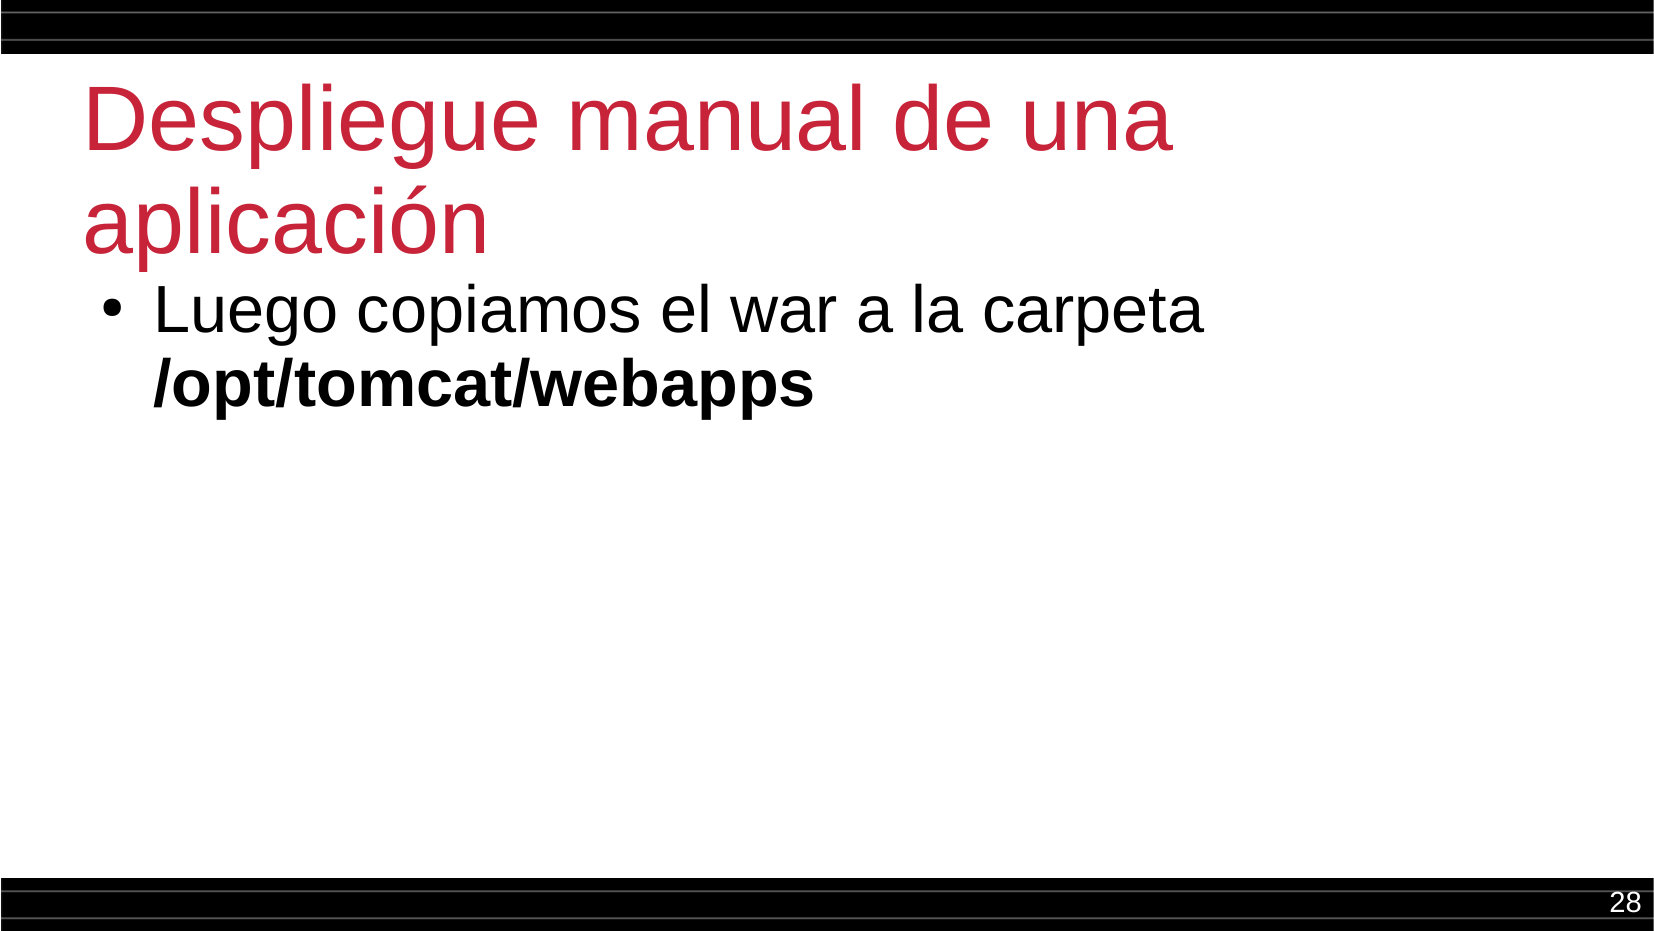

# Despliegue manual de una aplicación
Luego copiamos el war a la carpeta /opt/tomcat/webapps